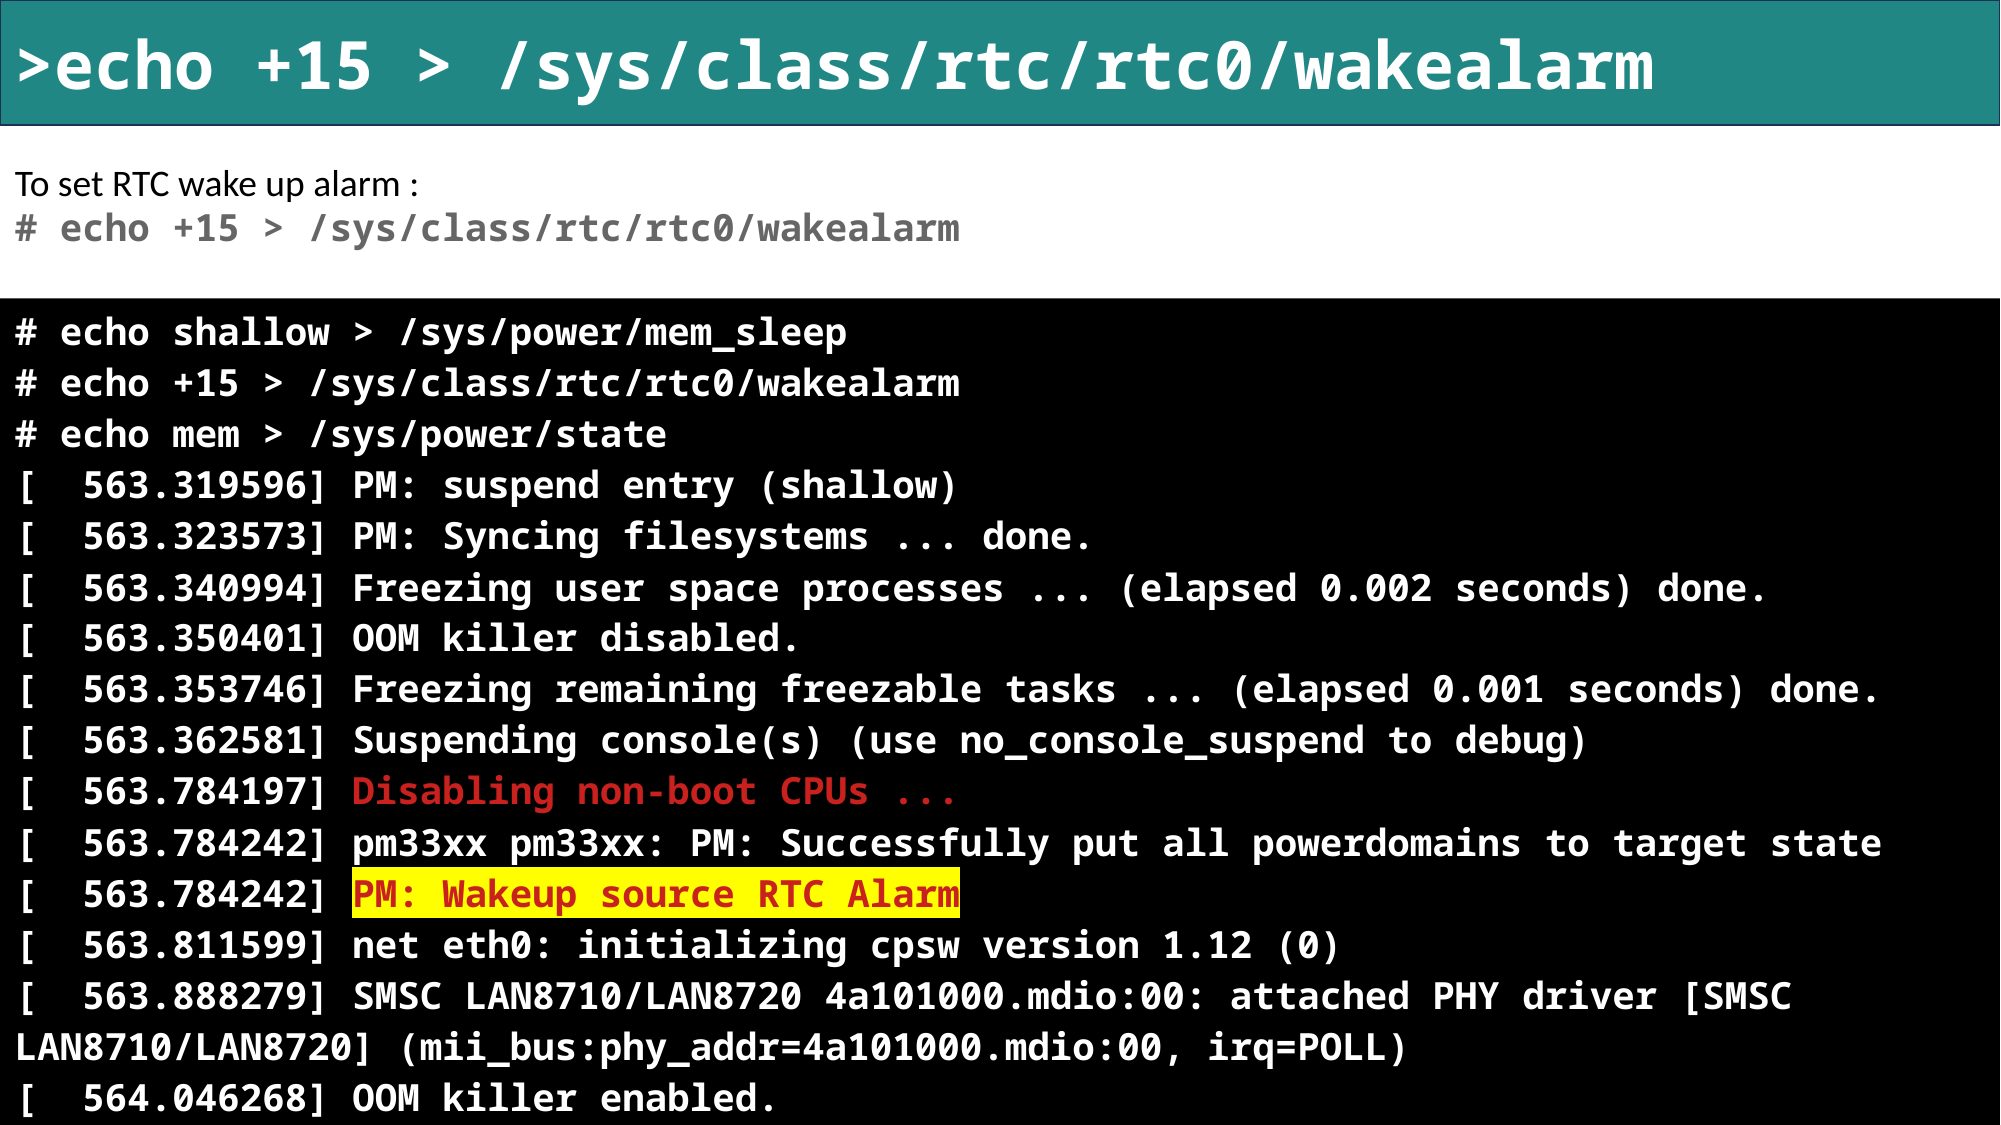

>echo +15 > /sys/class/rtc/rtc0/wakealarm
To set RTC wake up alarm :
# echo +15 > /sys/class/rtc/rtc0/wakealarm
# echo shallow > /sys/power/mem_sleep
# echo +15 > /sys/class/rtc/rtc0/wakealarm
# echo mem > /sys/power/state
[ 563.319596] PM: suspend entry (shallow)
[ 563.323573] PM: Syncing filesystems ... done.
[ 563.340994] Freezing user space processes ... (elapsed 0.002 seconds) done.
[ 563.350401] OOM killer disabled.
[ 563.353746] Freezing remaining freezable tasks ... (elapsed 0.001 seconds) done.
[ 563.362581] Suspending console(s) (use no_console_suspend to debug)
[ 563.784197] Disabling non-boot CPUs ...
[ 563.784242] pm33xx pm33xx: PM: Successfully put all powerdomains to target state
[ 563.784242] PM: Wakeup source RTC Alarm
[ 563.811599] net eth0: initializing cpsw version 1.12 (0)
[ 563.888279] SMSC LAN8710/LAN8720 4a101000.mdio:00: attached PHY driver [SMSC LAN8710/LAN8720] (mii_bus:phy_addr=4a101000.mdio:00, irq=POLL)
[ 564.046268] OOM killer enabled.
[ 564.049497] Restarting tasks ... done.
[ 564.095762] PM: suspend exit
Hossein Lachini | eLachini@gmail.com | eLeWiz.com | linkedin.com/in/Hossein-Lachini | E-LUG | 28/30